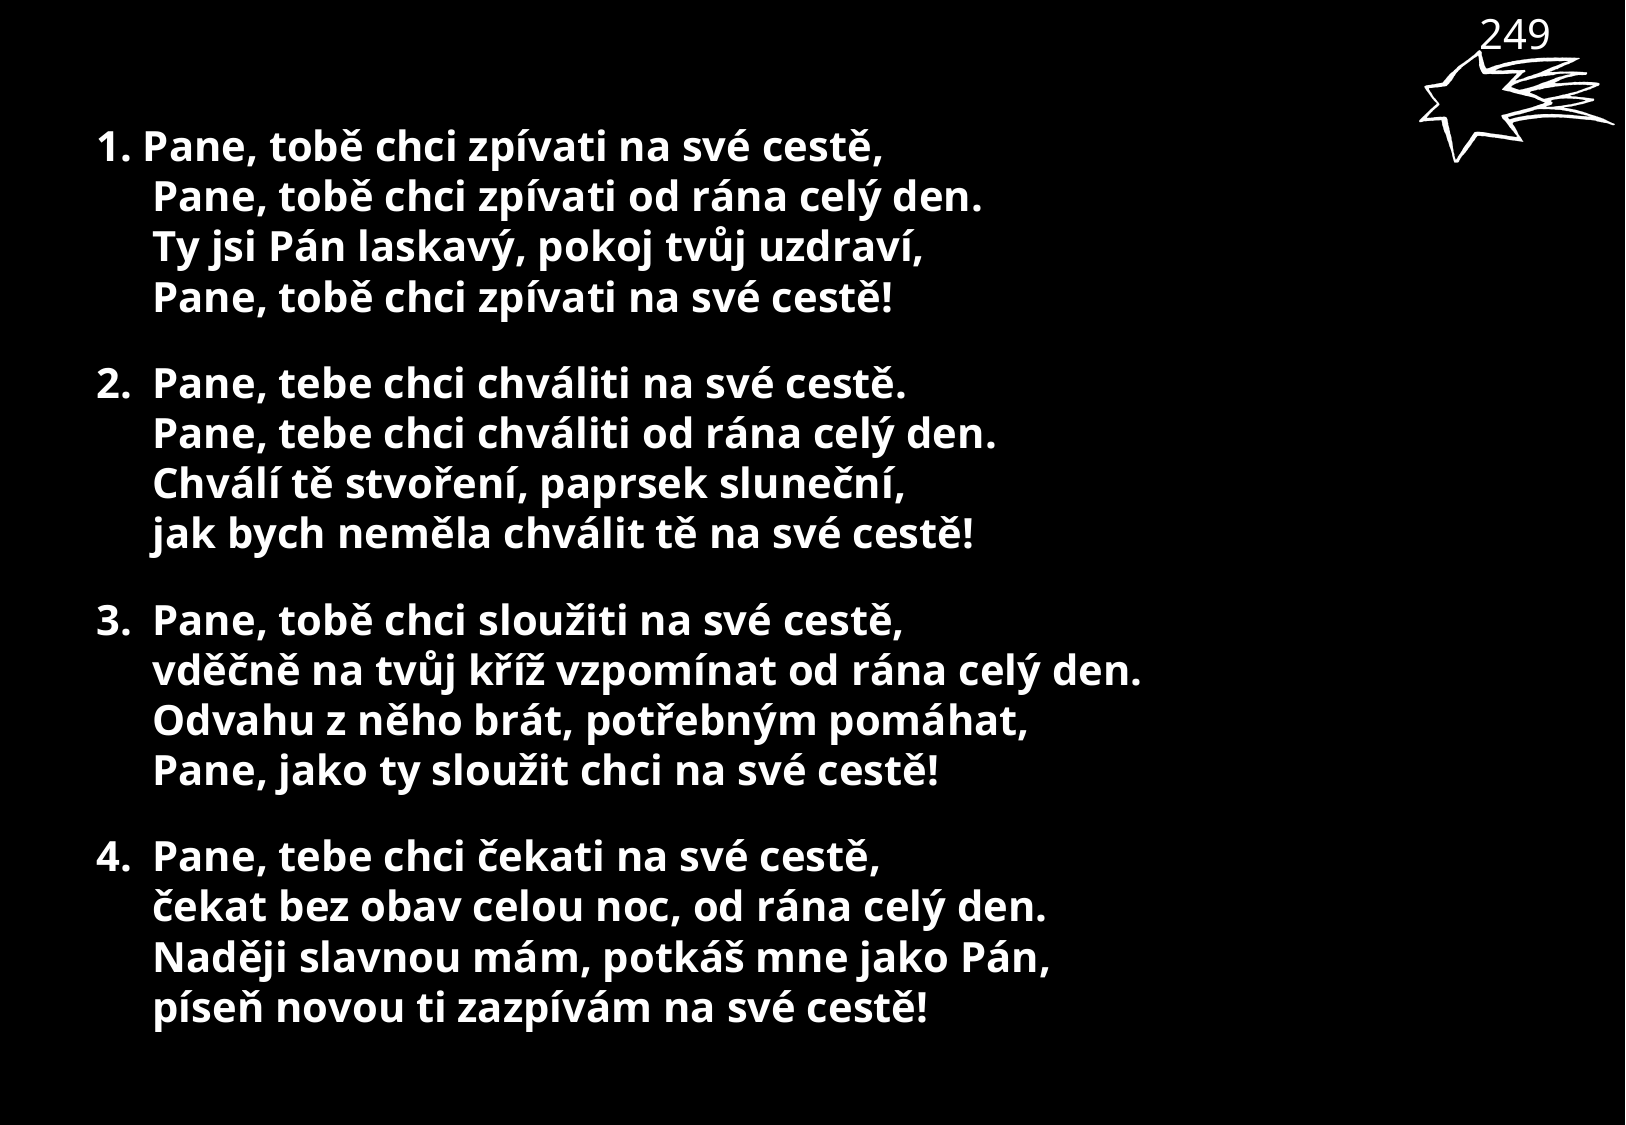

249
# 1. Pane, tobě chci zpívati na své cestě, Pane, tobě chci zpívati od rána celý den. Ty jsi Pán laskavý, pokoj tvůj uzdraví, Pane, tobě chci zpívati na své cestě!
2.	Pane, tebe chci chváliti na své cestě.
Pane, tebe chci chváliti od rána celý den.
Chválí tě stvoření, paprsek sluneční,
jak bych neměla chválit tě na své cestě!
3.	Pane, tobě chci sloužiti na své cestě,
vděčně na tvůj kříž vzpomínat od rána celý den.
Odvahu z něho brát, potřebným pomáhat,
Pane, jako ty sloužit chci na své cestě!
4.	Pane, tebe chci čekati na své cestě,
čekat bez obav celou noc, od rána celý den.
Naději slavnou mám, potkáš mne jako Pán,
píseň novou ti zazpívám na své cestě!